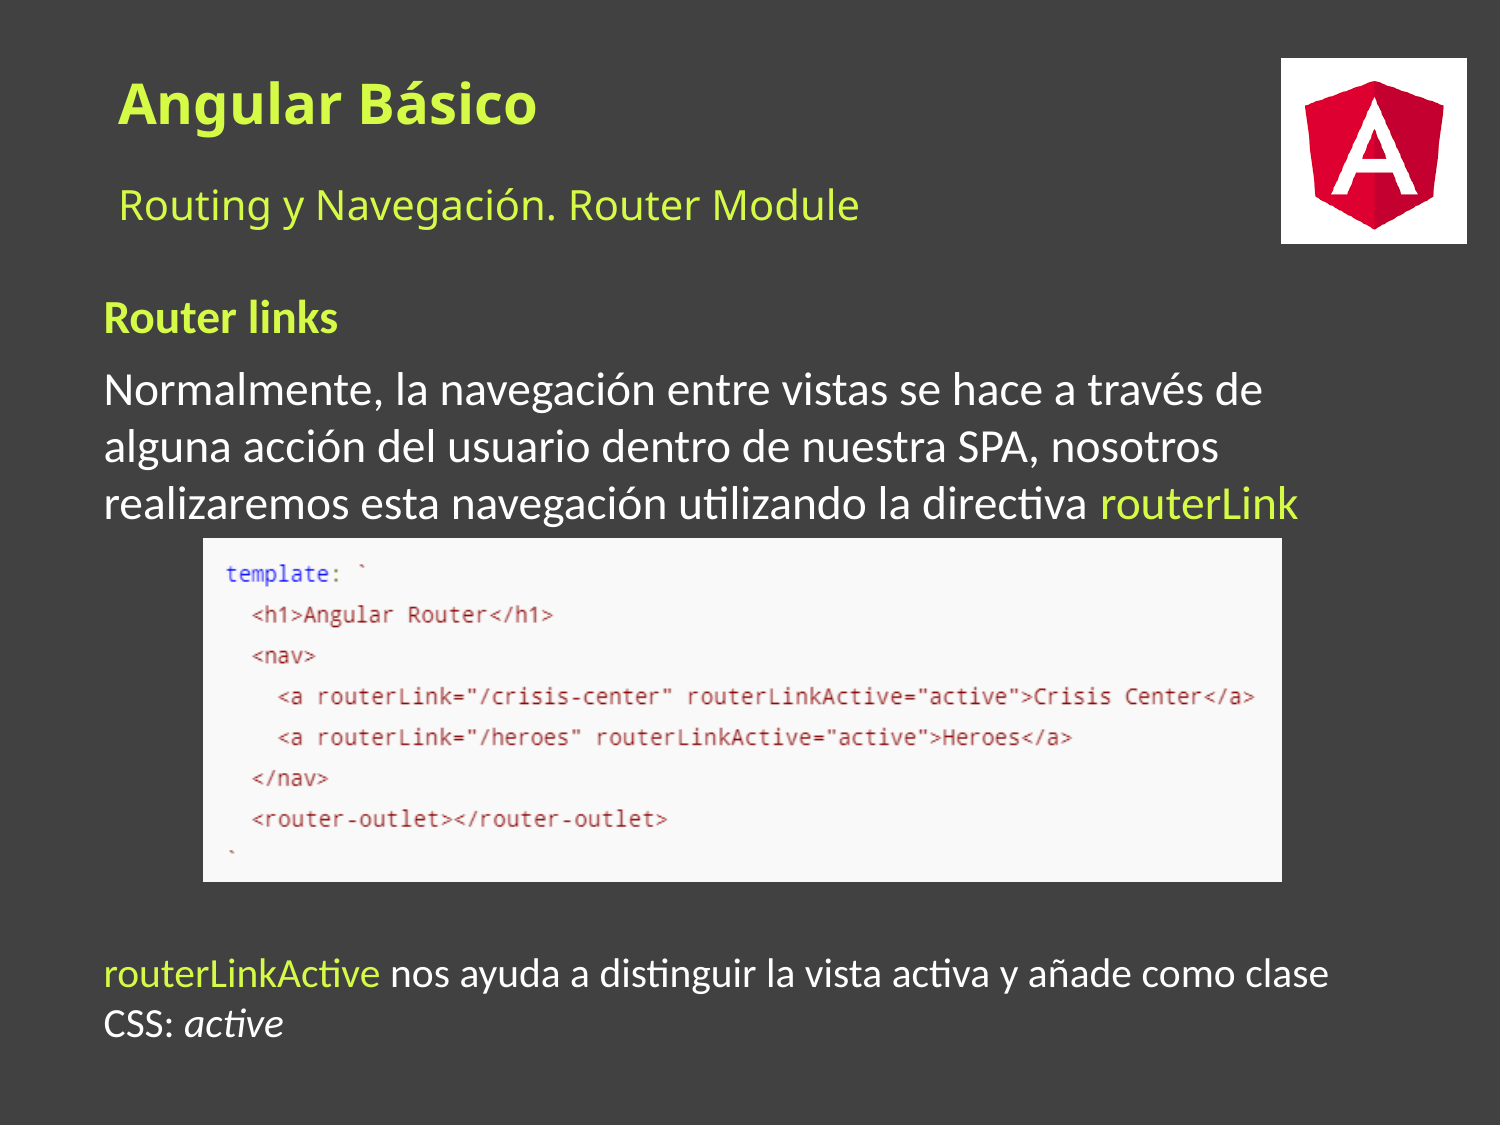

# Angular Básico
Routing y Navegación. Router Module
Router links
Normalmente, la navegación entre vistas se hace a través de alguna acción del usuario dentro de nuestra SPA, nosotros realizaremos esta navegación utilizando la directiva routerLink
routerLinkActive nos ayuda a distinguir la vista activa y añade como clase CSS: active